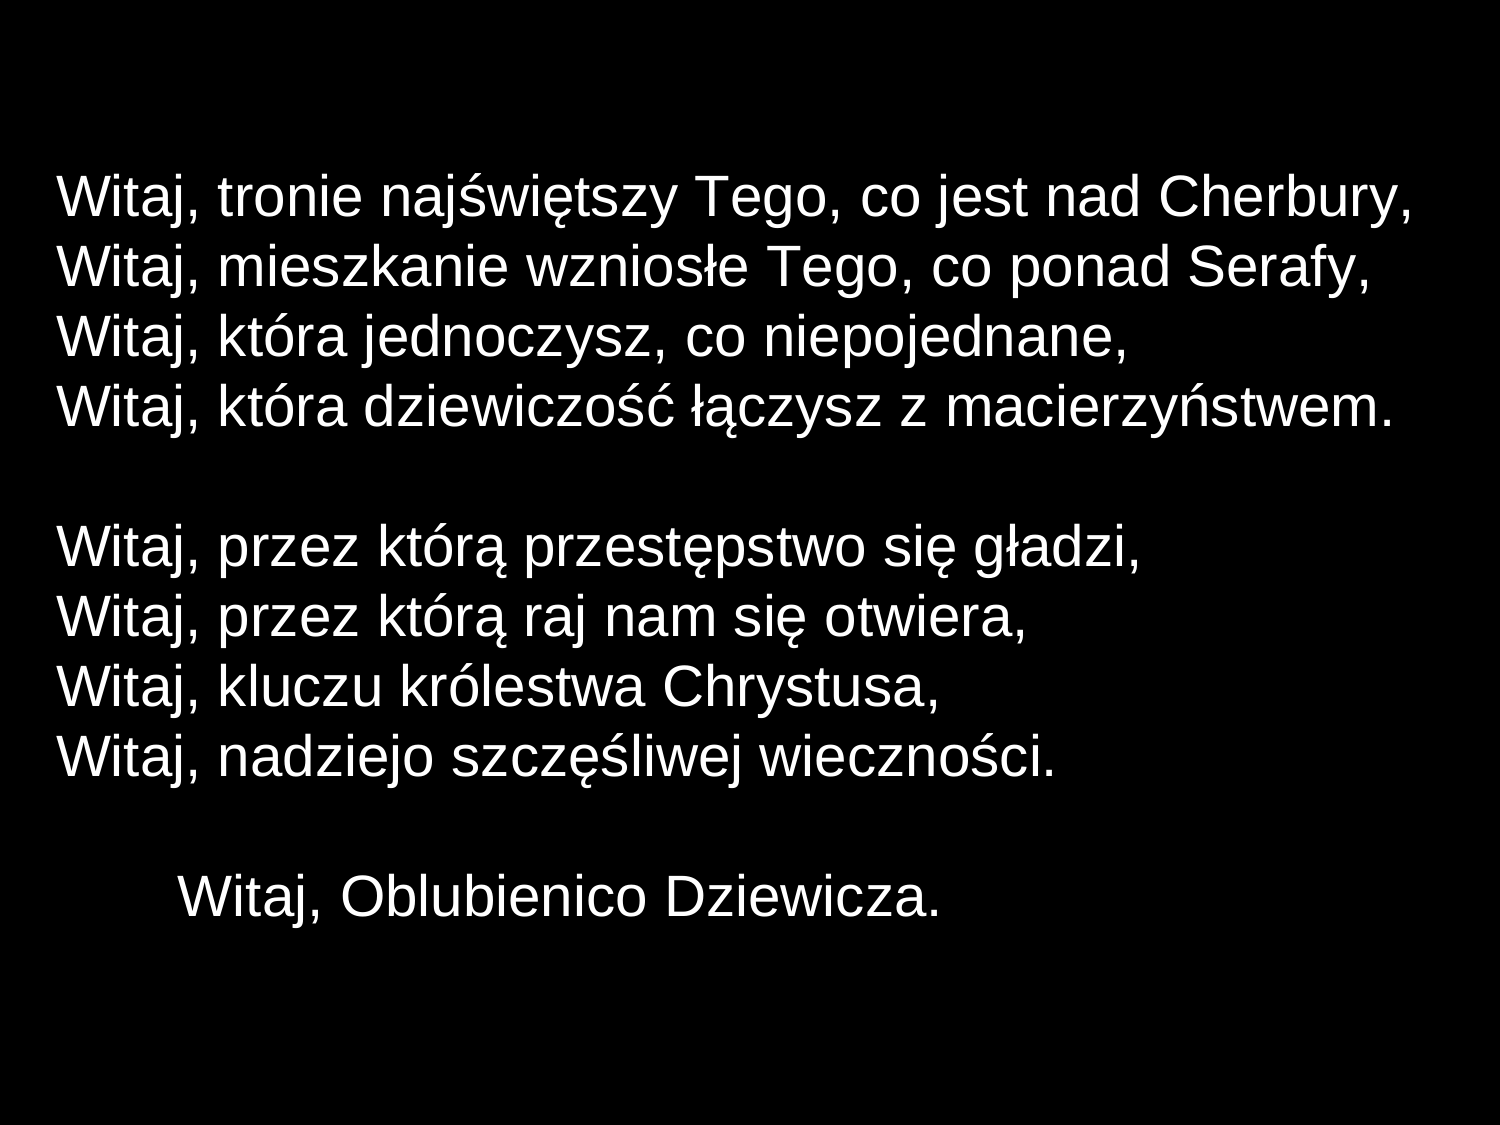

Witaj, tronie najświętszy Tego, co jest nad Cherbury,
Witaj, mieszkanie wzniosłe Tego, co ponad Serafy,
Witaj, która jednoczysz, co niepojednane,
Witaj, która dziewiczość łączysz z macierzyństwem.
Witaj, przez którą przestępstwo się gładzi,
Witaj, przez którą raj nam się otwiera,
Witaj, kluczu królestwa Chrystusa,
Witaj, nadziejo szczęśliwej wieczności.
Witaj, Oblubienico Dziewicza.